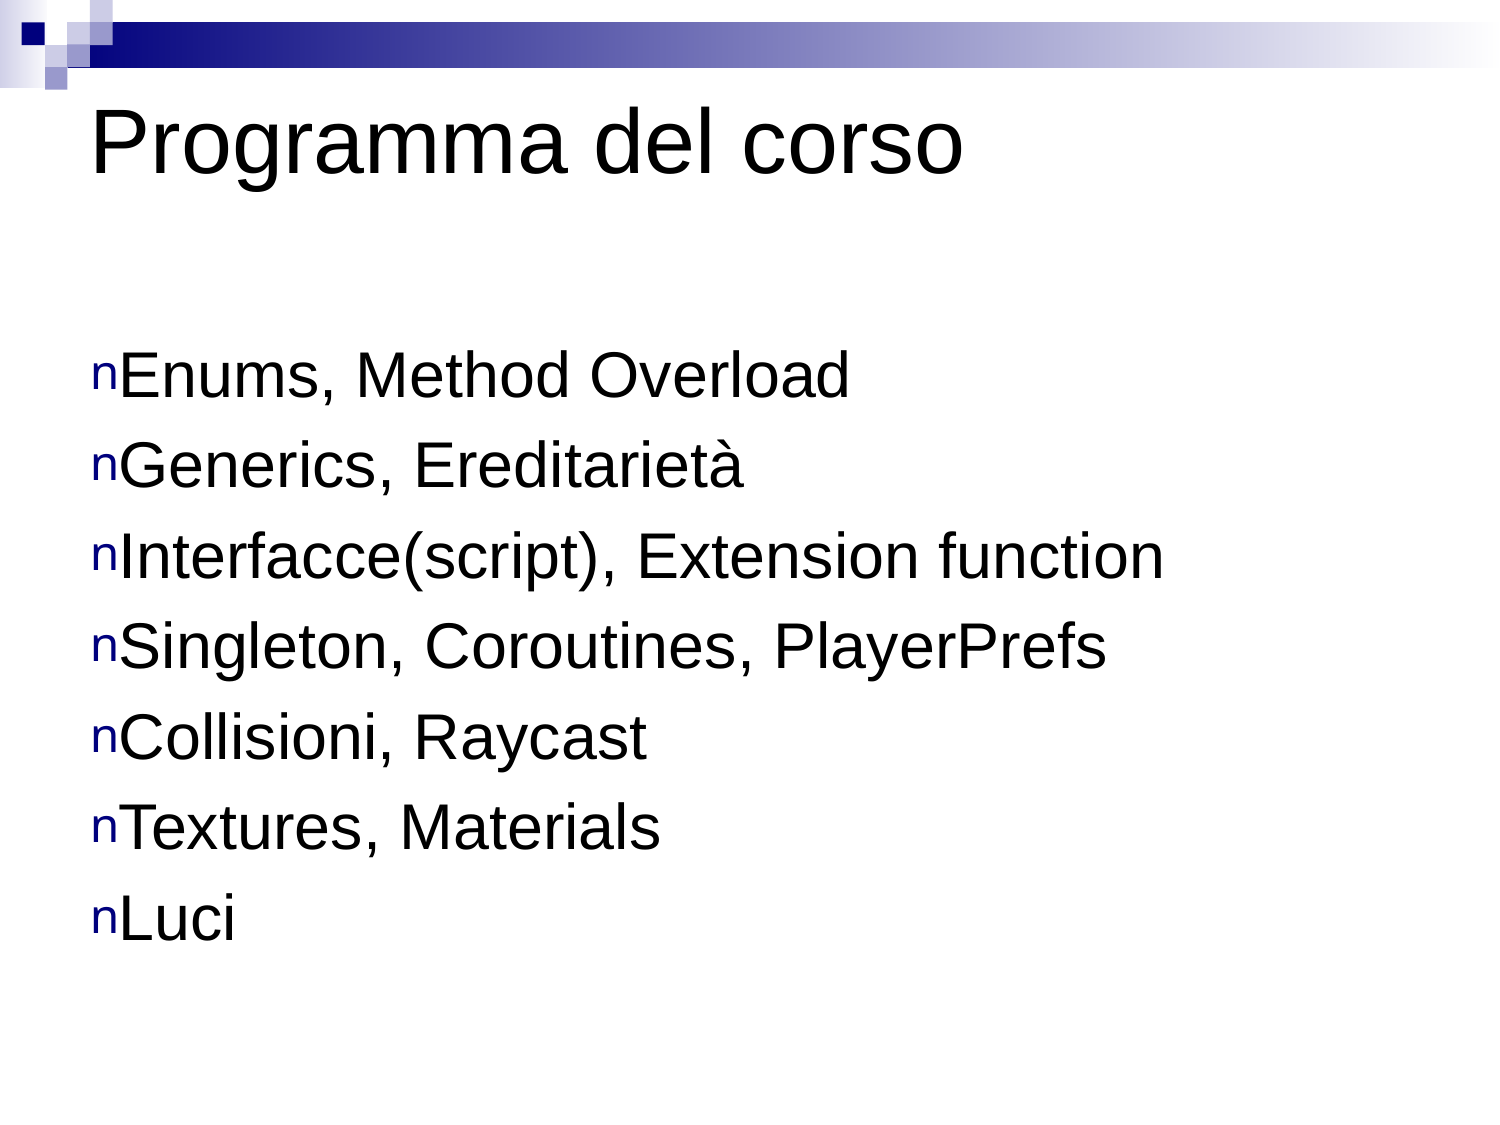

# Programma del corso
Enums, Method Overload
Generics, Ereditarietà
Interfacce(script), Extension function
Singleton, Coroutines, PlayerPrefs
Collisioni, Raycast
Textures, Materials
Luci